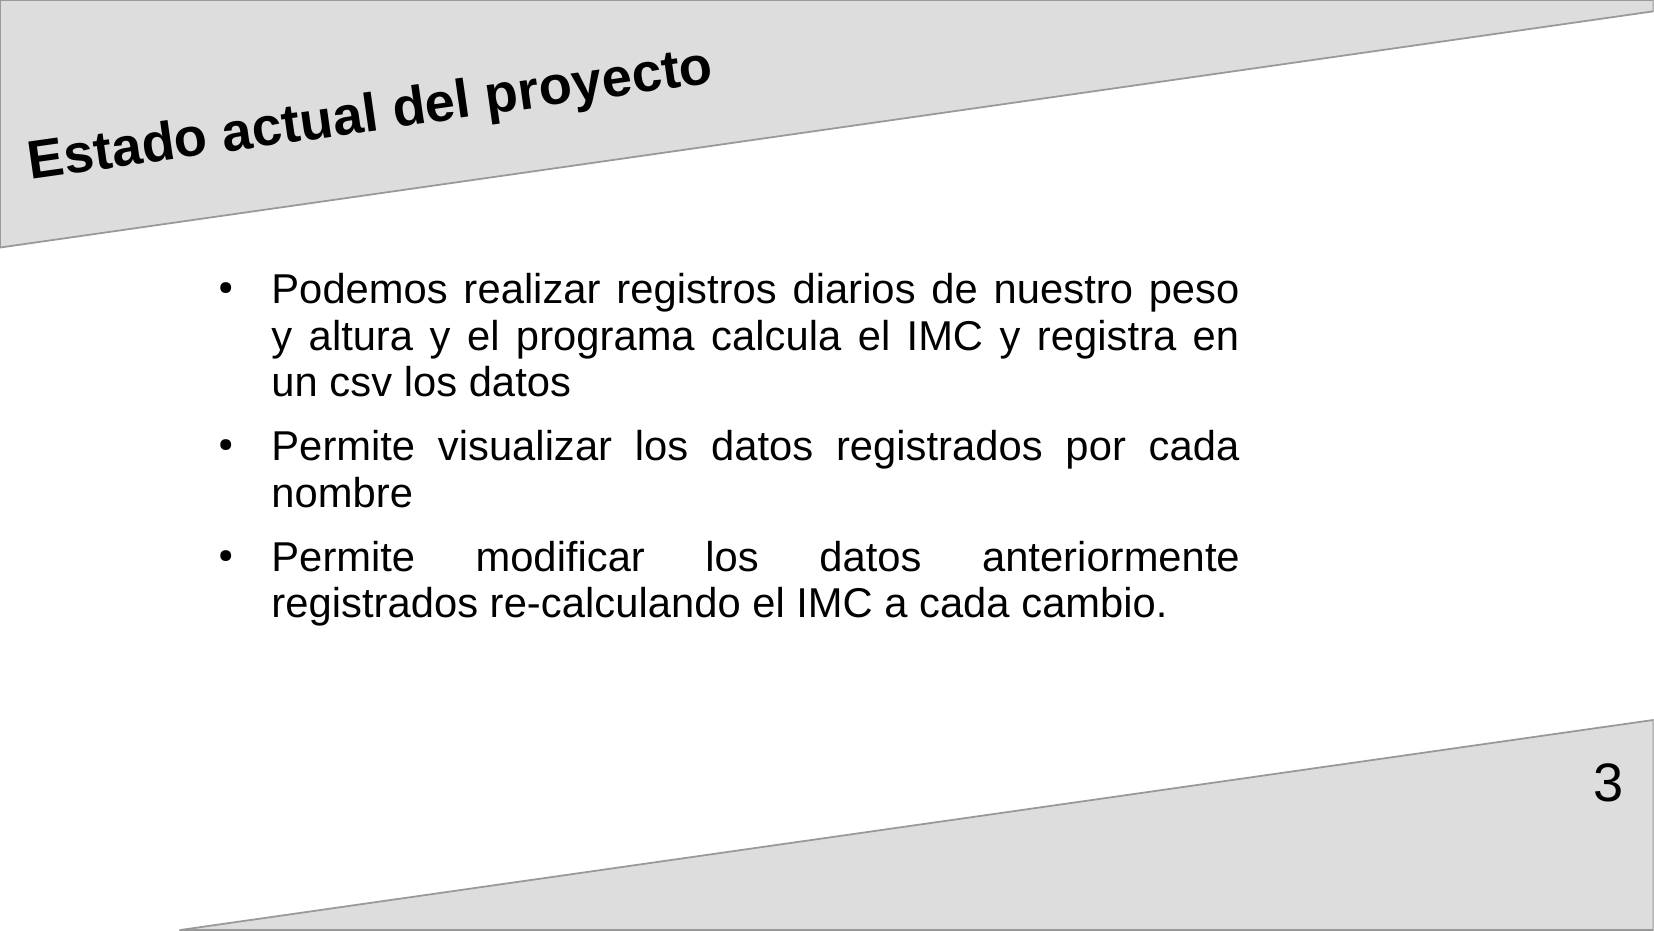

# Estado actual del proyecto
Podemos realizar registros diarios de nuestro peso y altura y el programa calcula el IMC y registra en un csv los datos
Permite visualizar los datos registrados por cada nombre
Permite modificar los datos anteriormente registrados re-calculando el IMC a cada cambio.
3